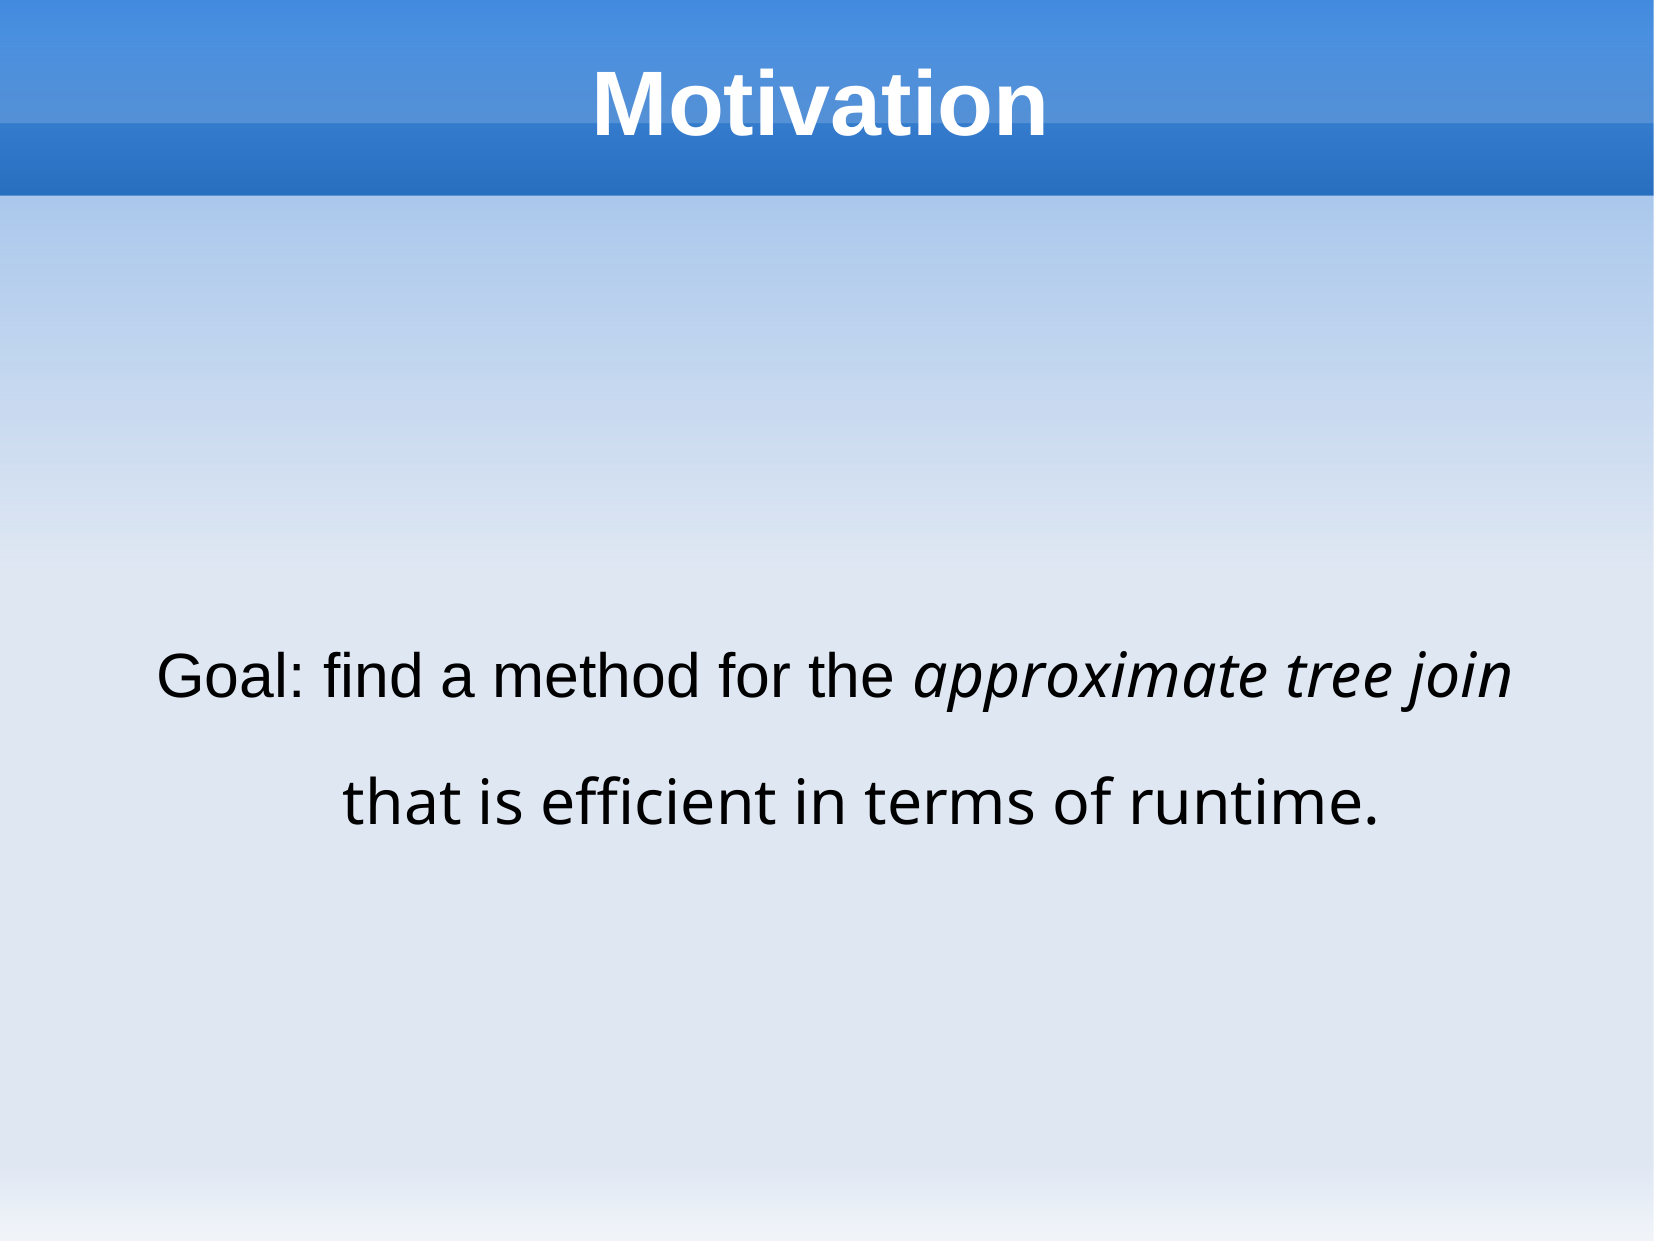

# Motivation
Goal: find a method for the approximate tree join that is efficient in terms of runtime.